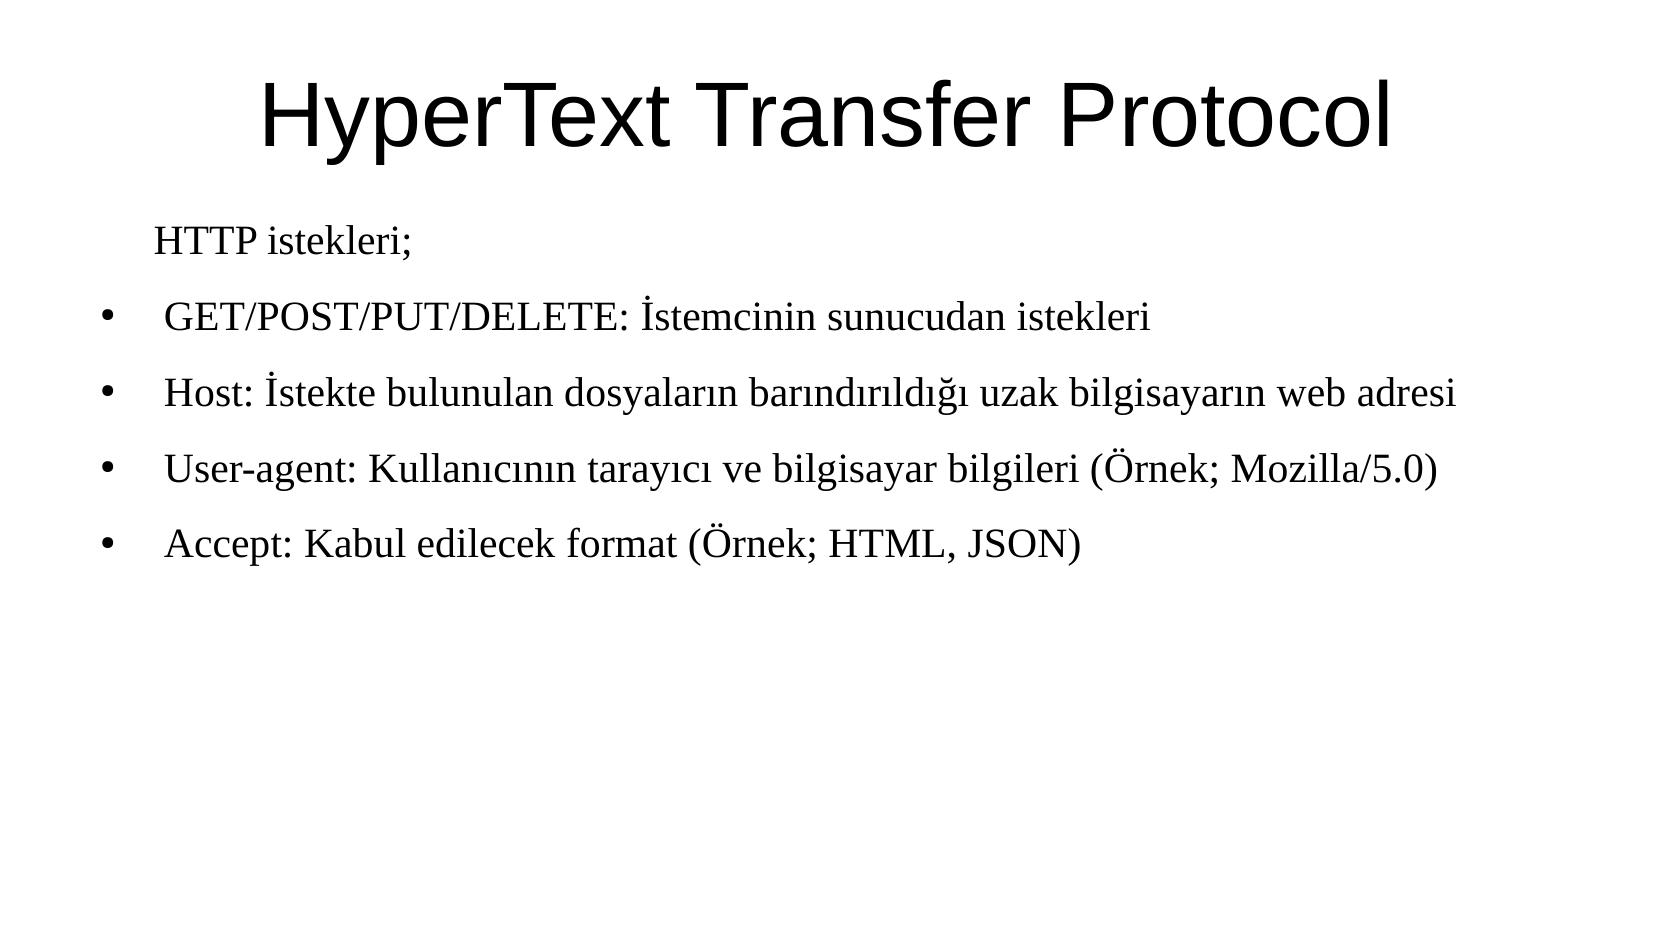

HyperText Transfer Protocol
# HTTP istekleri;
 GET/POST/PUT/DELETE: İstemcinin sunucudan istekleri
 Host: İstekte bulunulan dosyaların barındırıldığı uzak bilgisayarın web adresi
 User-agent: Kullanıcının tarayıcı ve bilgisayar bilgileri (Örnek; Mozilla/5.0)
 Accept: Kabul edilecek format (Örnek; HTML, JSON)